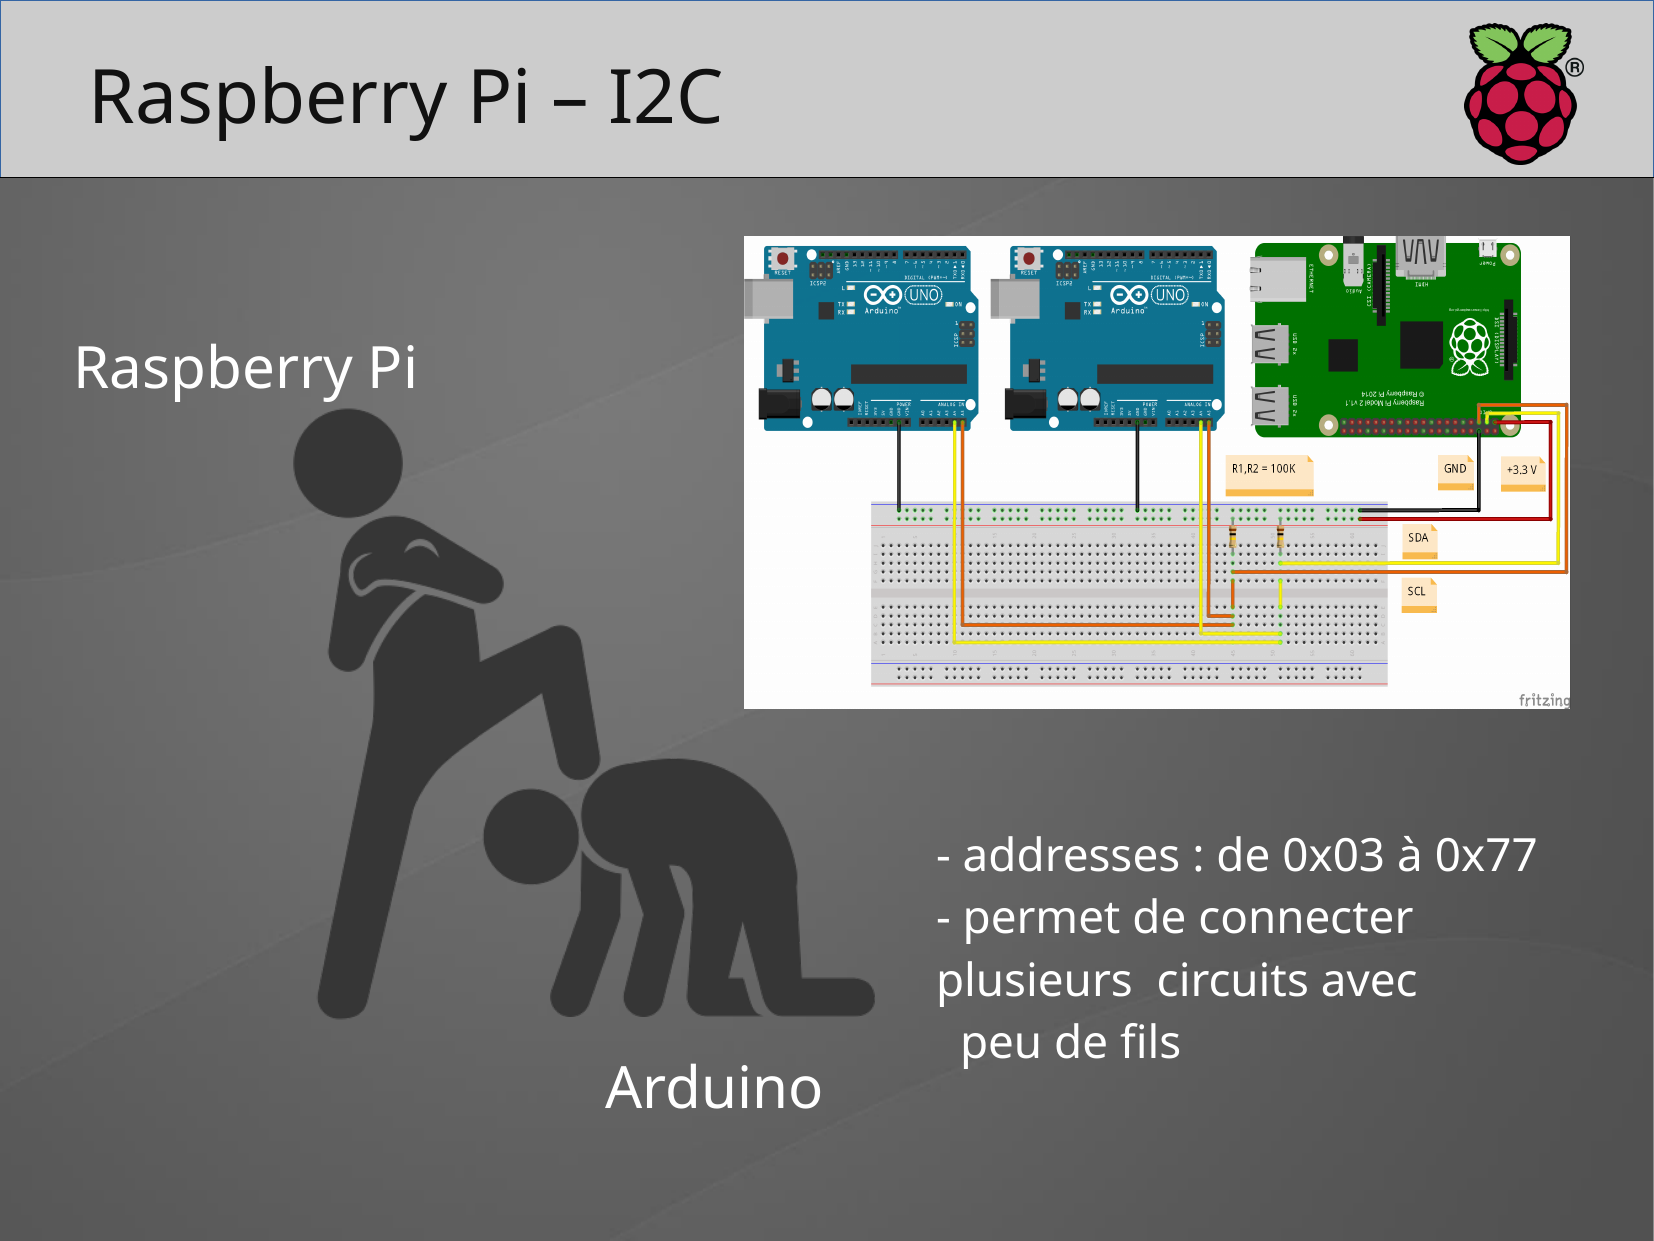

Raspberry Pi – I2C
Raspberry Pi
- addresses : de 0x03 à 0x77
- permet de connecter 		 plusieurs circuits avec
 peu de fils
Arduino